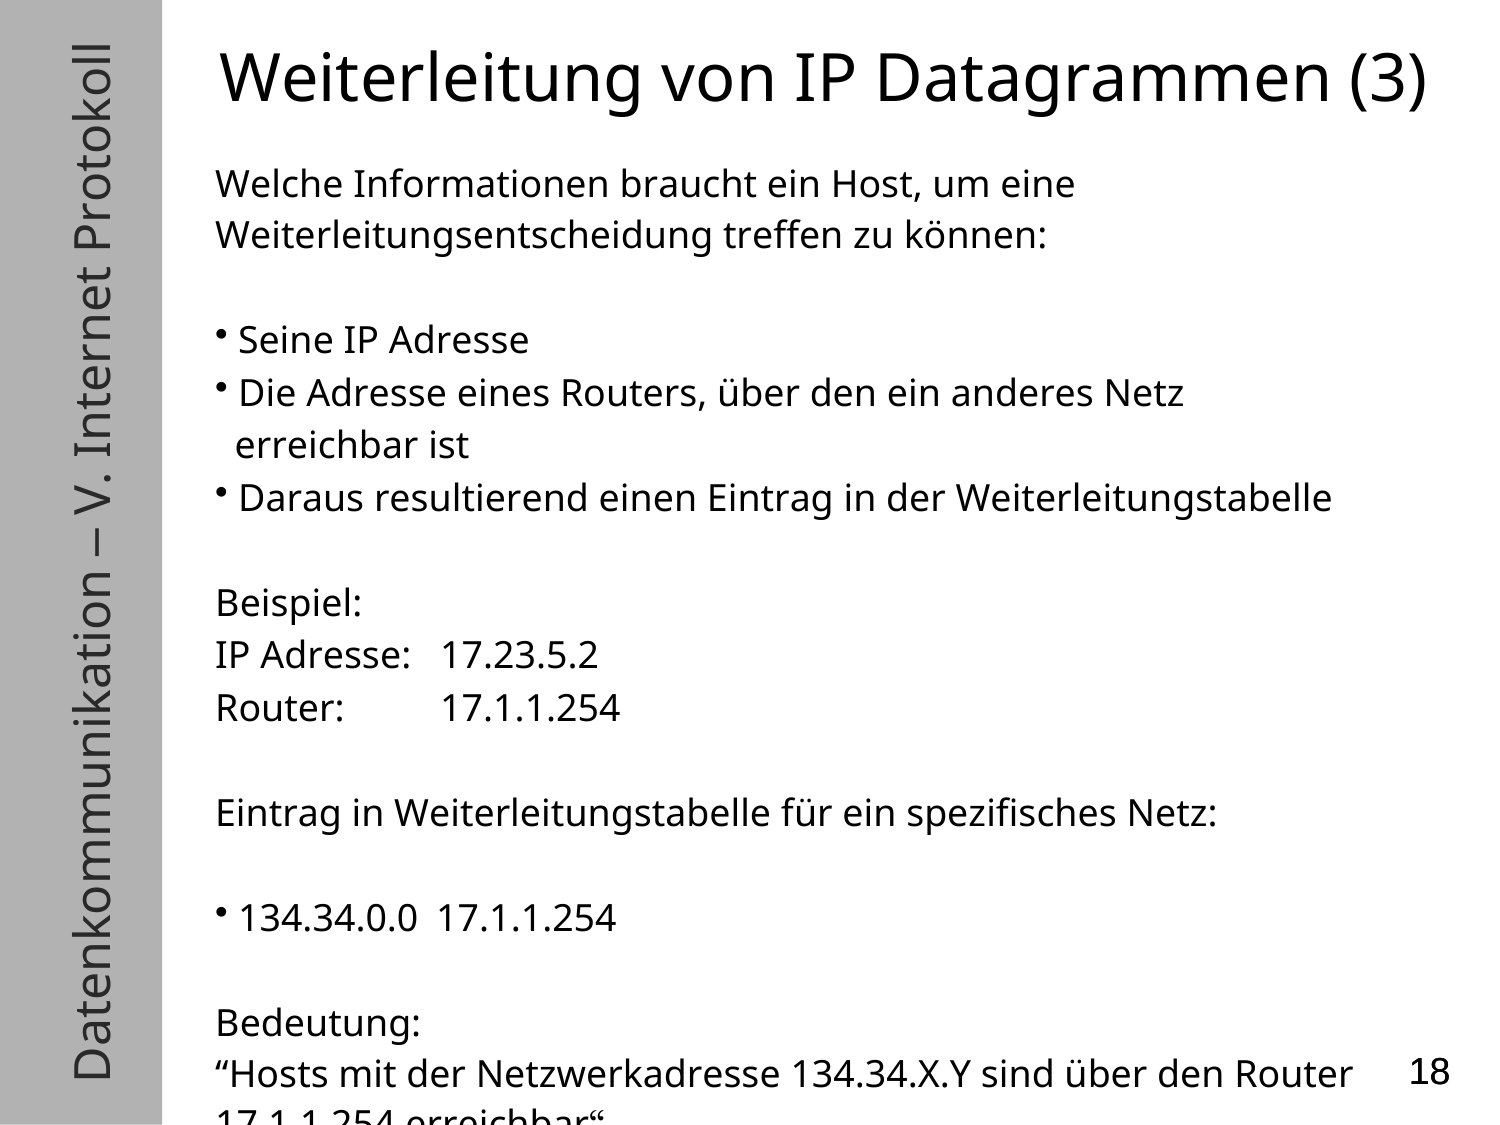

Weiterleitung von IP Datagrammen (3)
Welche Informationen braucht ein Host, um eine Weiterleitungsentscheidung treffen zu können:
 Seine IP Adresse
 Die Adresse eines Routers, über den ein anderes Netz
 erreichbar ist
 Daraus resultierend einen Eintrag in der Weiterleitungstabelle
Beispiel:
IP Adresse:	17.23.5.2
Router:		17.1.1.254
Eintrag in Weiterleitungstabelle für ein spezifisches Netz:
 134.34.0.0	17.1.1.254
Bedeutung:
“Hosts mit der Netzwerkadresse 134.34.X.Y sind über den Router 17.1.1.254 erreichbar“
Datenkommunikation – V. Internet Protokoll